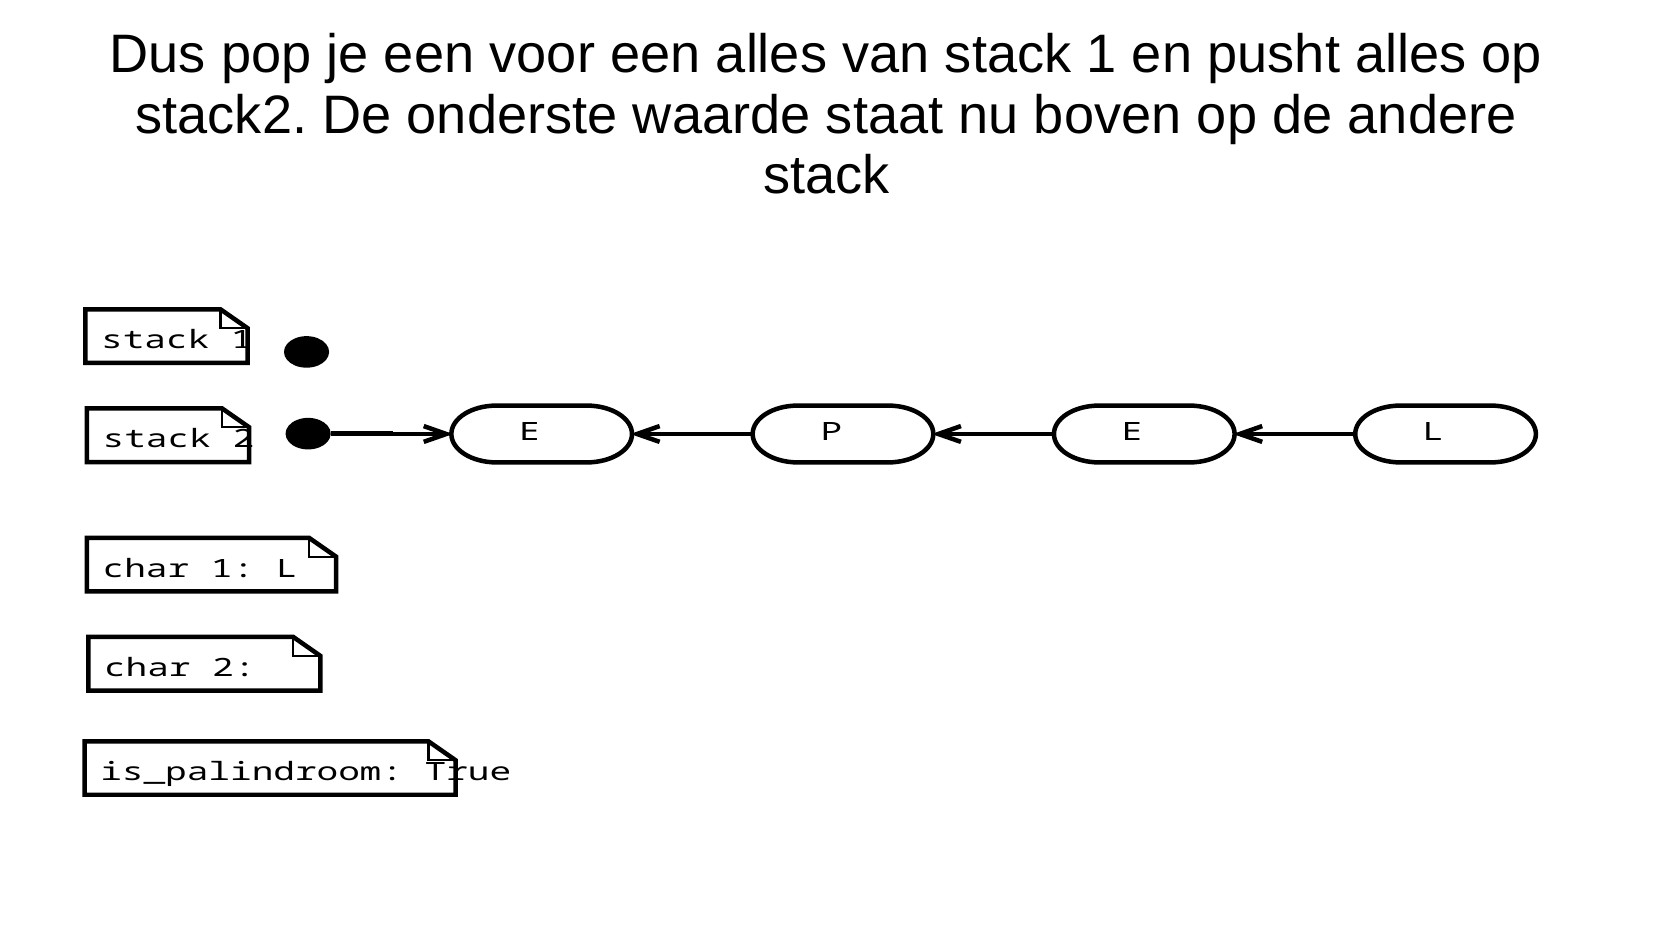

# Dus pop je een voor een alles van stack 1 en pusht alles op stack2. De onderste waarde staat nu boven op de andere stack